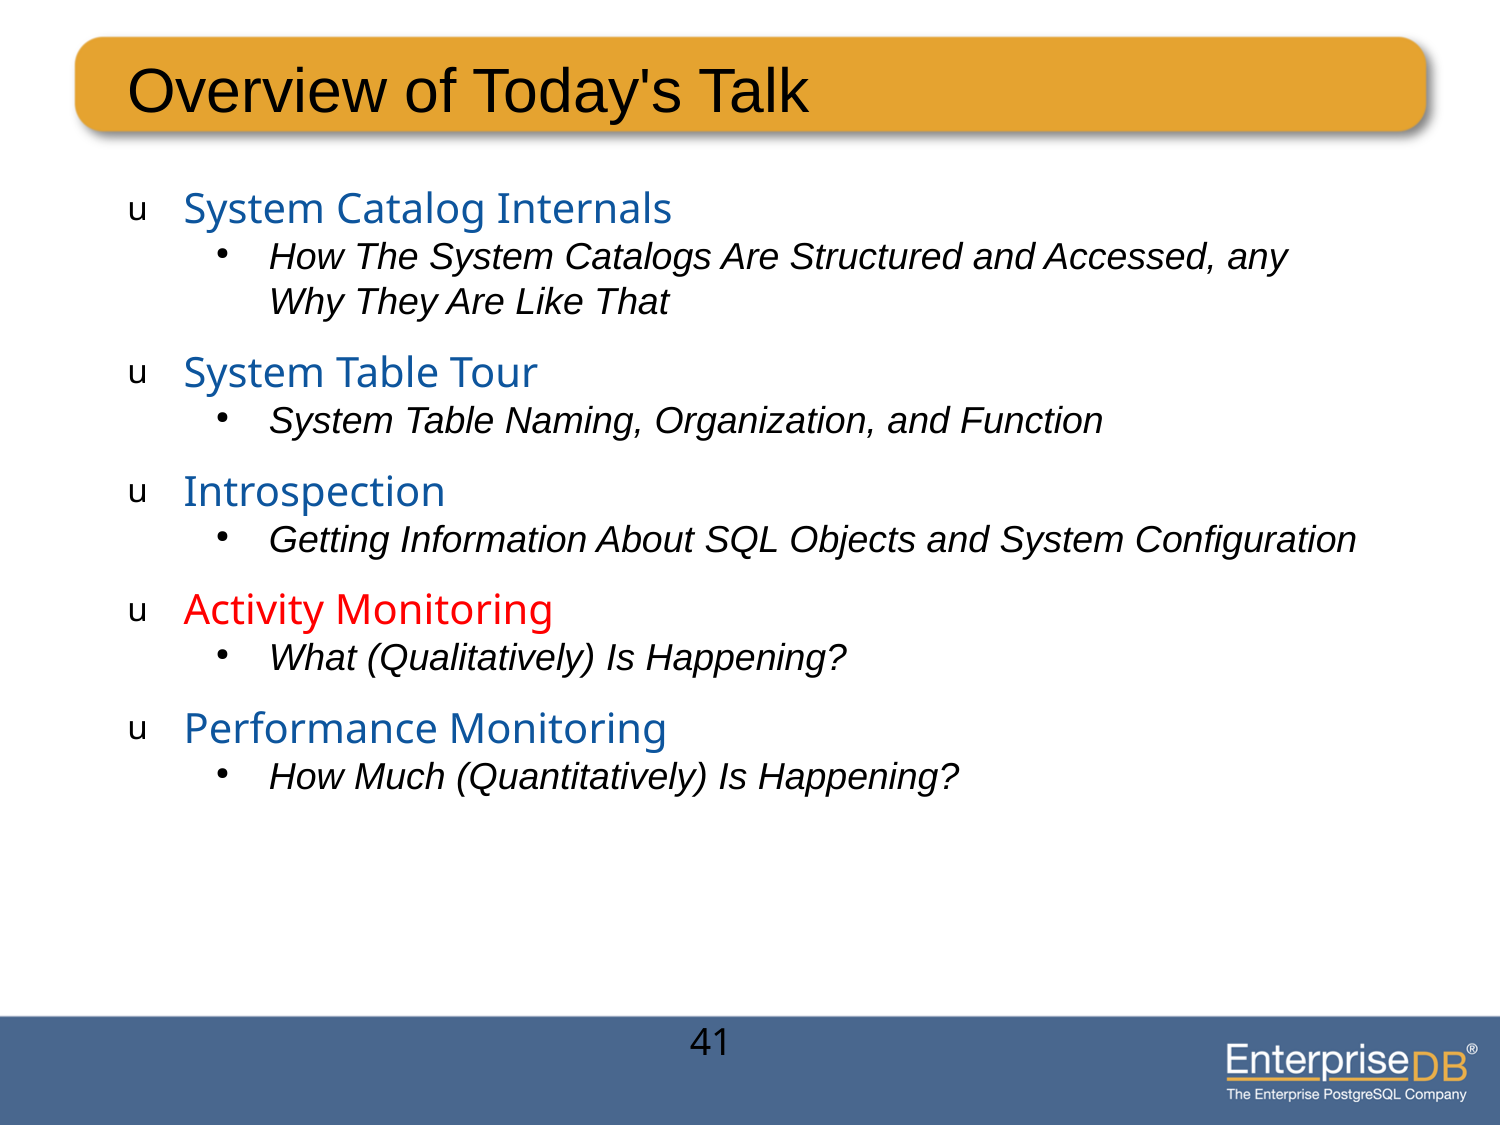

# Overview of Today's Talk
System Catalog Internals
How The System Catalogs Are Structured and Accessed, any Why They Are Like That
System Table Tour
System Table Naming, Organization, and Function
Introspection
Getting Information About SQL Objects and System Configuration
Activity Monitoring
What (Qualitatively) Is Happening?
Performance Monitoring
How Much (Quantitatively) Is Happening?